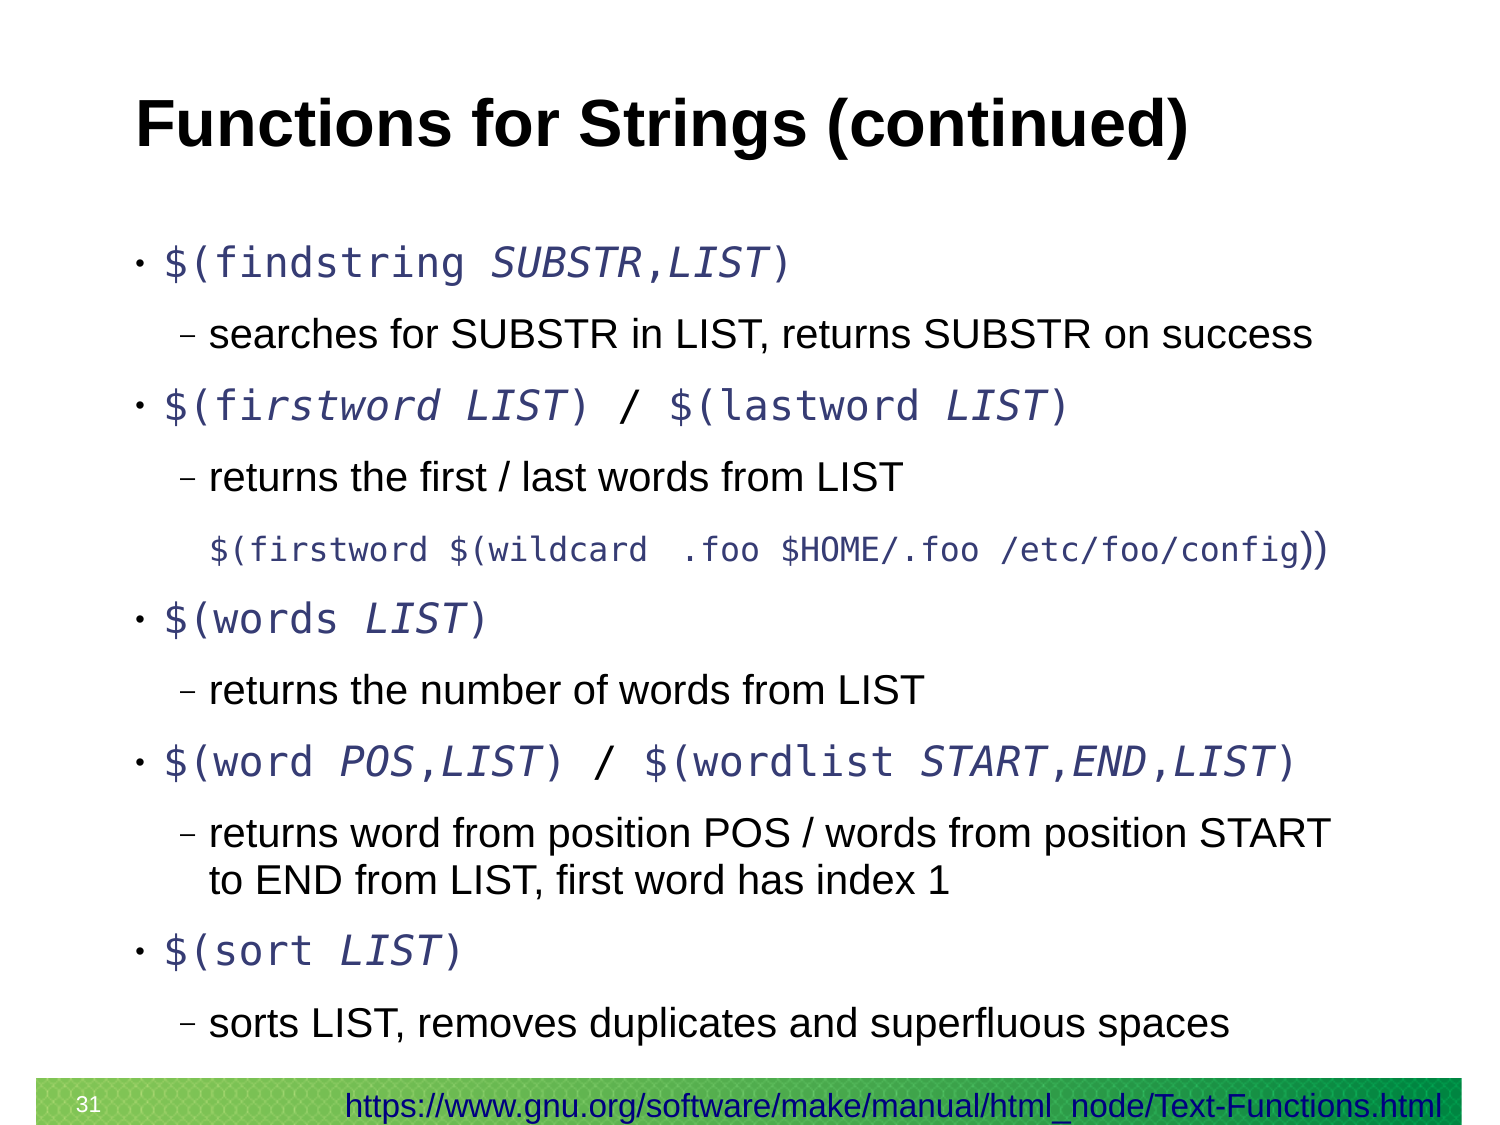

# Functions for Strings (continued)
$(findstring SUBSTR,LIST)
searches for SUBSTR in LIST, returns SUBSTR on success
$(firstword LIST) / $(lastword LIST)
returns the first / last words from LIST
$(firstword $(wildcard .foo $HOME/.foo /etc/foo/config))
$(words LIST)
returns the number of words from LIST
$(word POS,LIST) / $(wordlist START,END,LIST)
returns word from position POS / words from position START to END from LIST, first word has index 1
$(sort LIST)
sorts LIST, removes duplicates and superfluous spaces
https://www.gnu.org/software/make/manual/html_node/Text-Functions.html